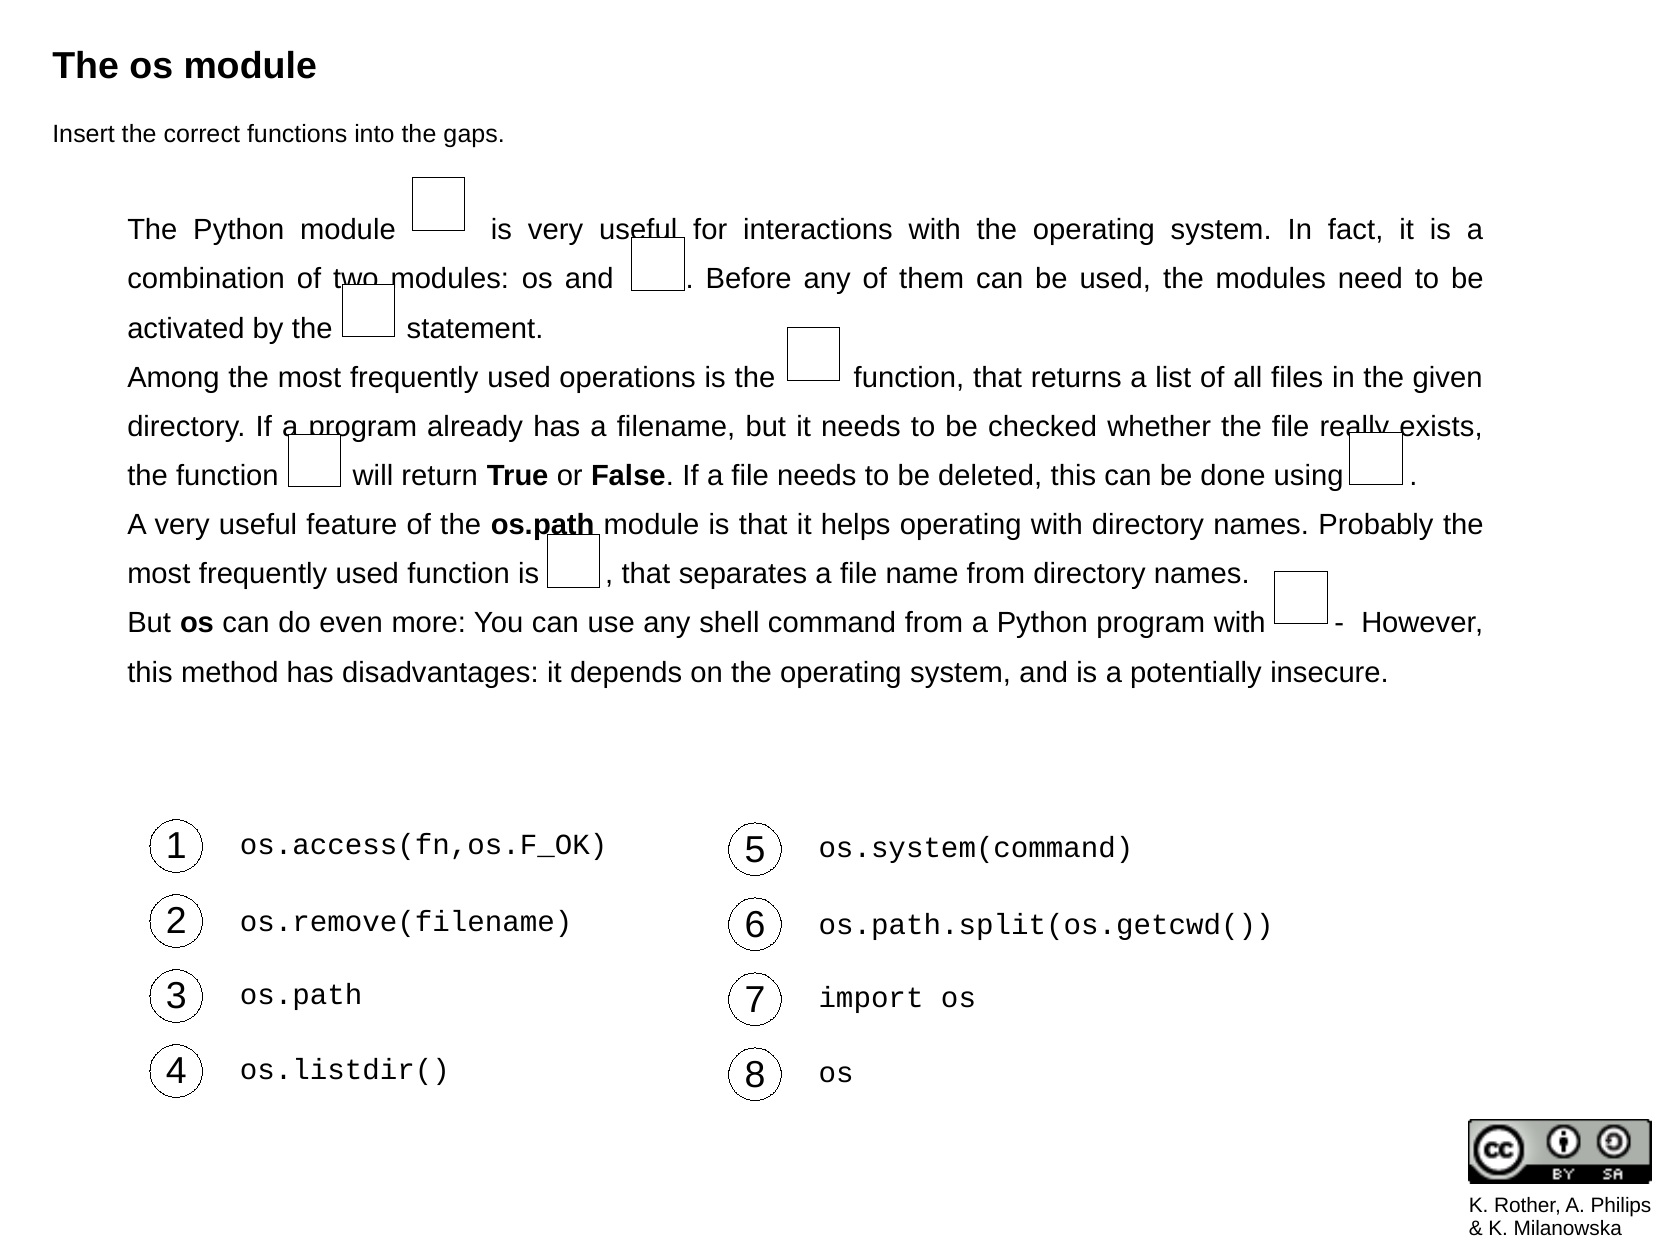

The os module
Insert the correct functions into the gaps.
The Python module is very useful for interactions with the operating system. In fact, it is a combination of two modules: os and . Before any of them can be used, the modules need to be activated by the statement.
Among the most frequently used operations is the function, that returns a list of all files in the given directory. If a program already has a filename, but it needs to be checked whether the file really exists, the function will return True or False. If a file needs to be deleted, this can be done using .
A very useful feature of the os.path module is that it helps operating with directory names. Probably the most frequently used function is , that separates a file name from directory names.
But os can do even more: You can use any shell command from a Python program with - However, this method has disadvantages: it depends on the operating system, and is a potentially insecure.
1
os.access(fn,os.F_OK)
5
os.system(command)
2
6
os.remove(filename)
os.path.split(os.getcwd())
3
os.path
7
import os
4
os.listdir()
8
os